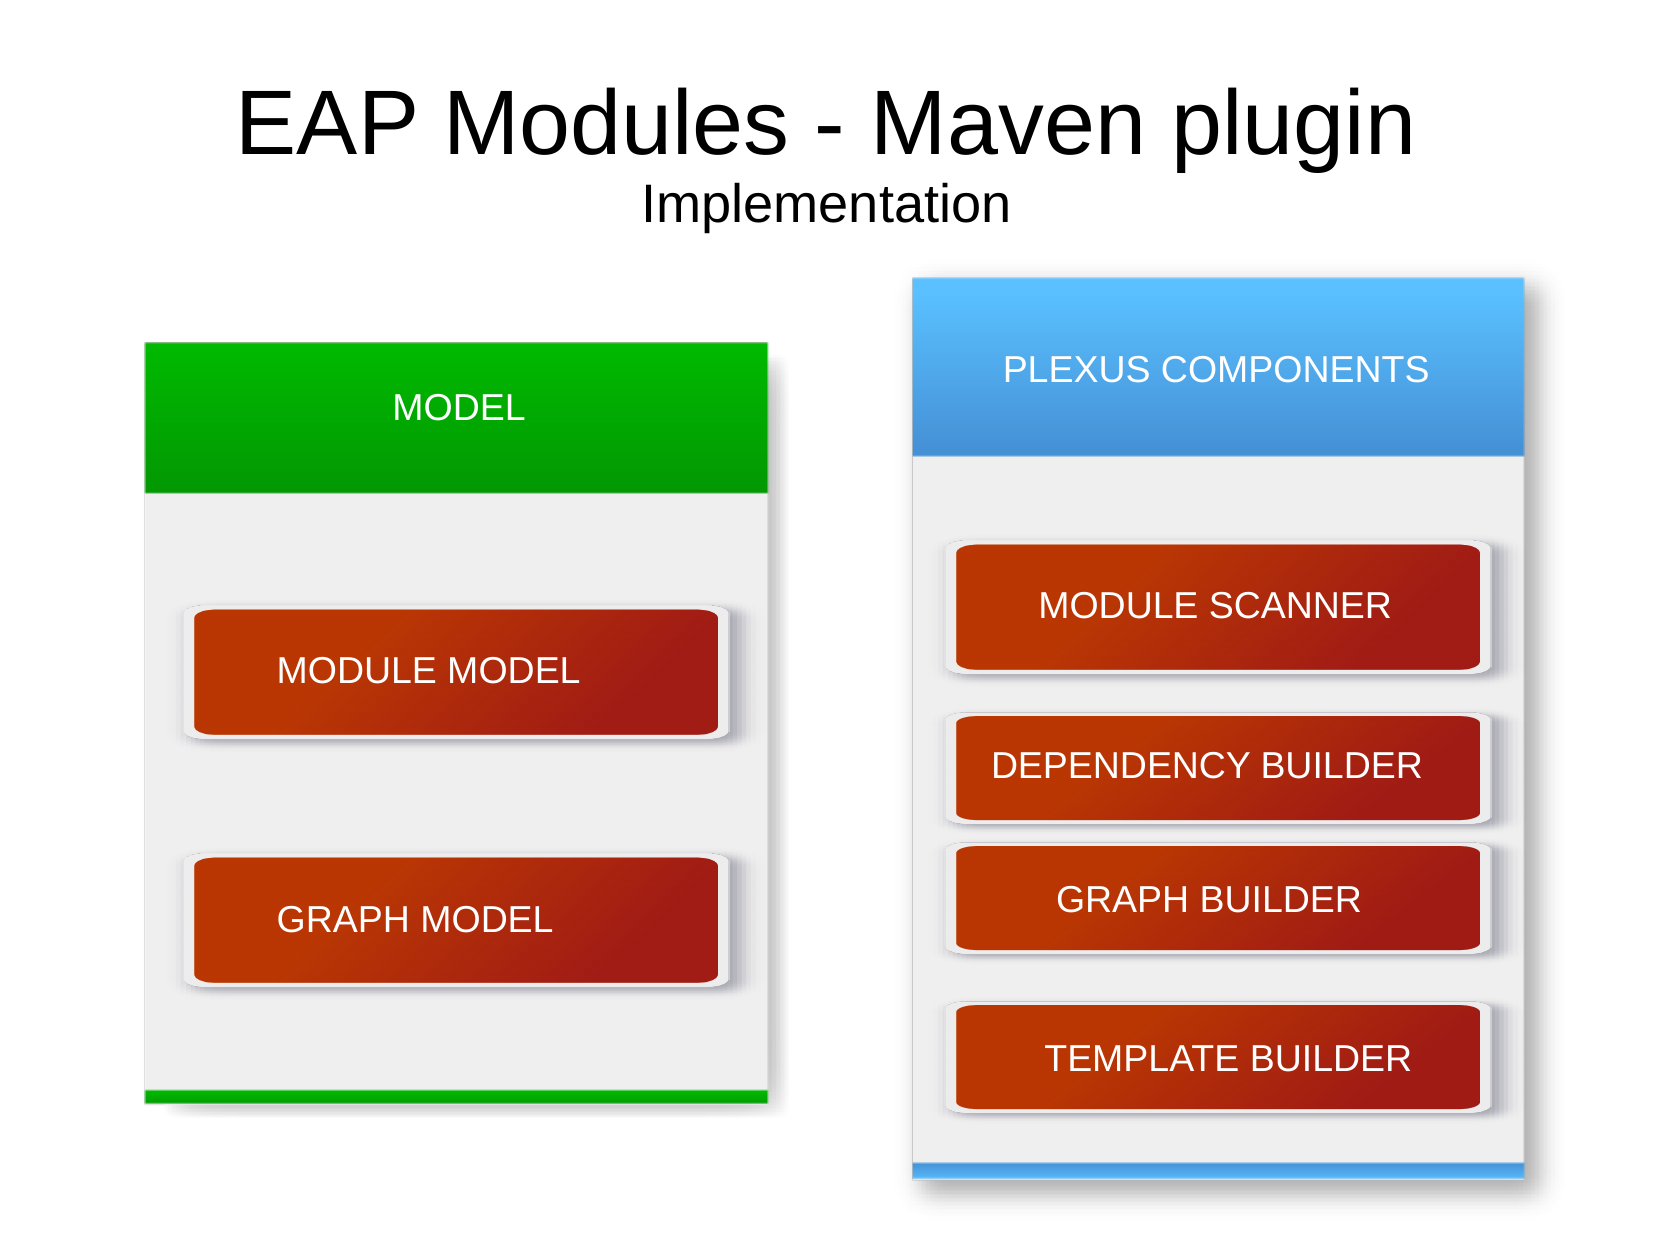

# EAP Modules - Maven plugin Implementation
PLEXUS COMPONENTS
MODEL
MODULE SCANNER
MODULE MODEL
DEPENDENCY BUILDER
GRAPH BUILDER
GRAPH MODEL
TEMPLATE BUILDER